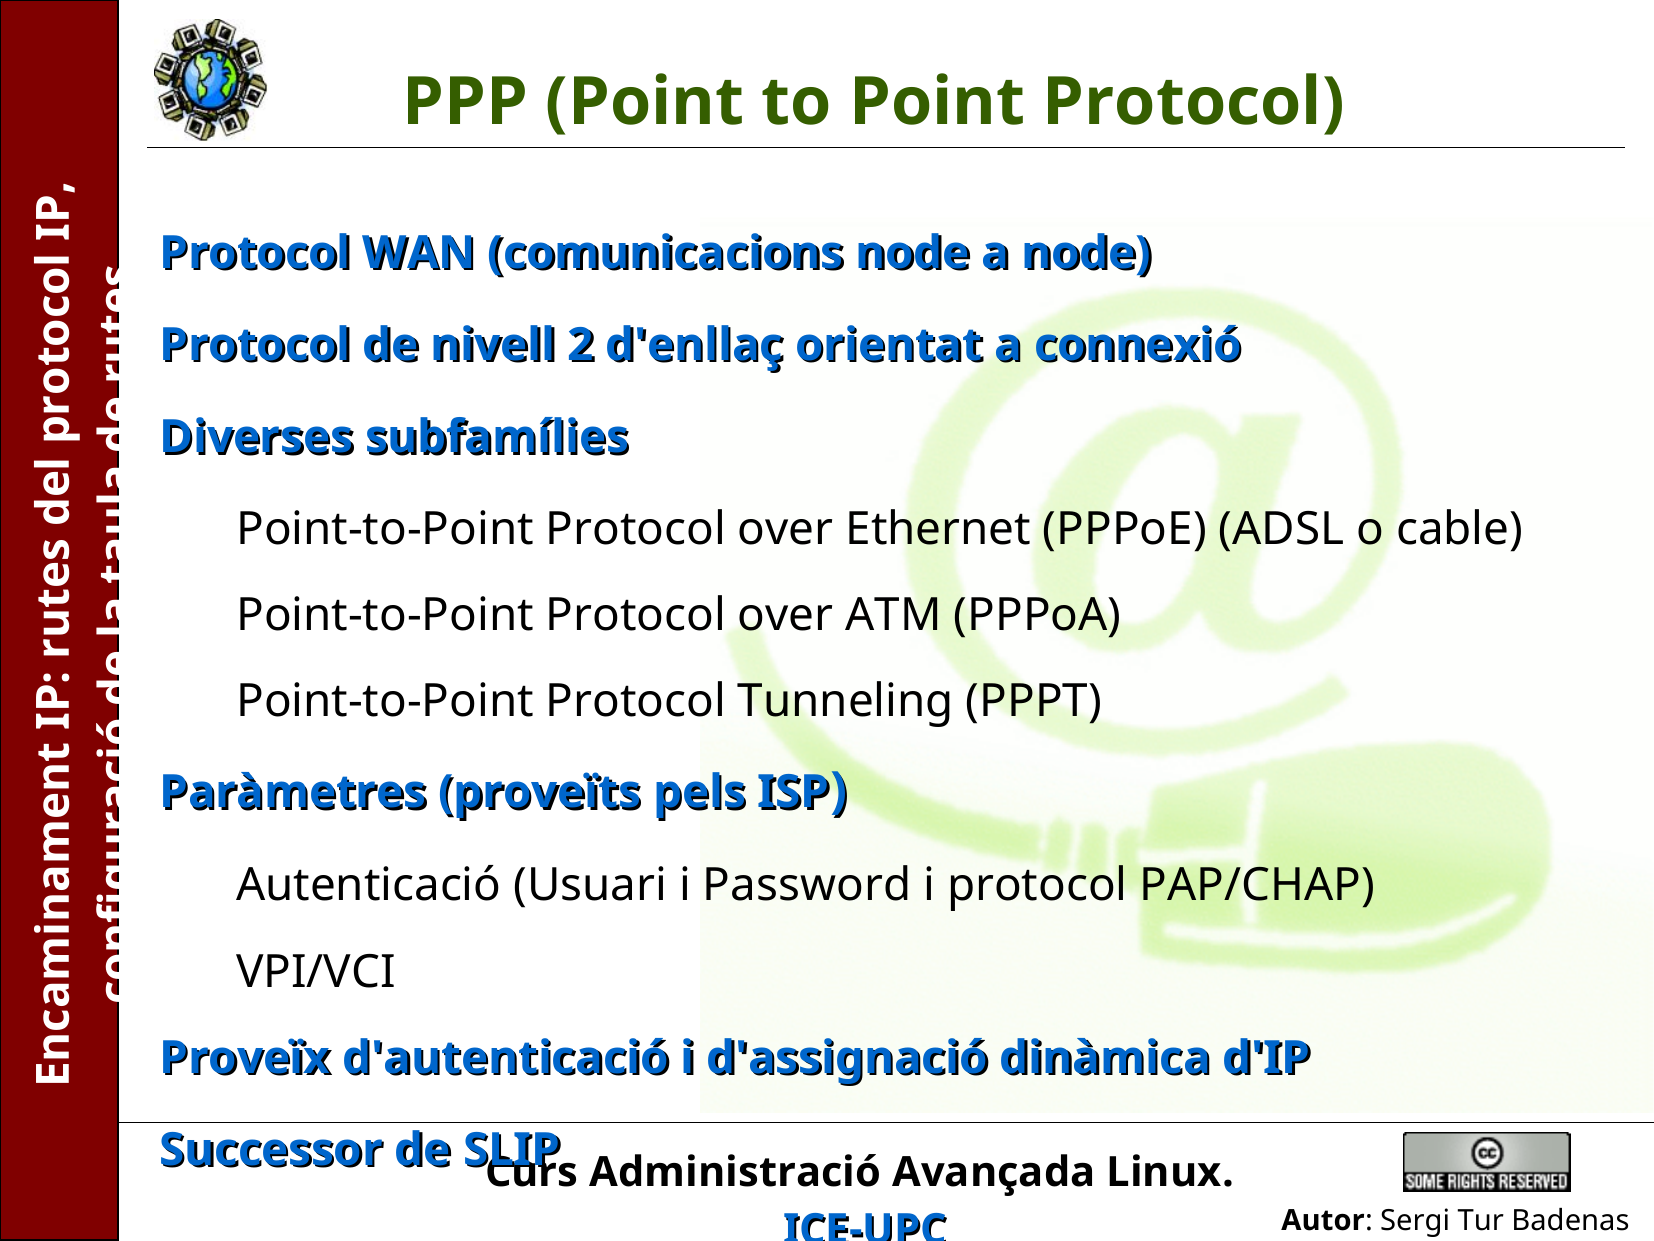

# PPP (Point to Point Protocol)
Protocol WAN (comunicacions node a node)
Protocol de nivell 2 d'enllaç orientat a connexió
Diverses subfamílies
Point-to-Point Protocol over Ethernet (PPPoE) (ADSL o cable)
Point-to-Point Protocol over ATM (PPPoA)
Point-to-Point Protocol Tunneling (PPPT)
Paràmetres (proveïts pels ISP)
Autenticació (Usuari i Password i protocol PAP/CHAP)
VPI/VCI
Proveïx d'autenticació i d'assignació dinàmica d'IP
Successor de SLIP